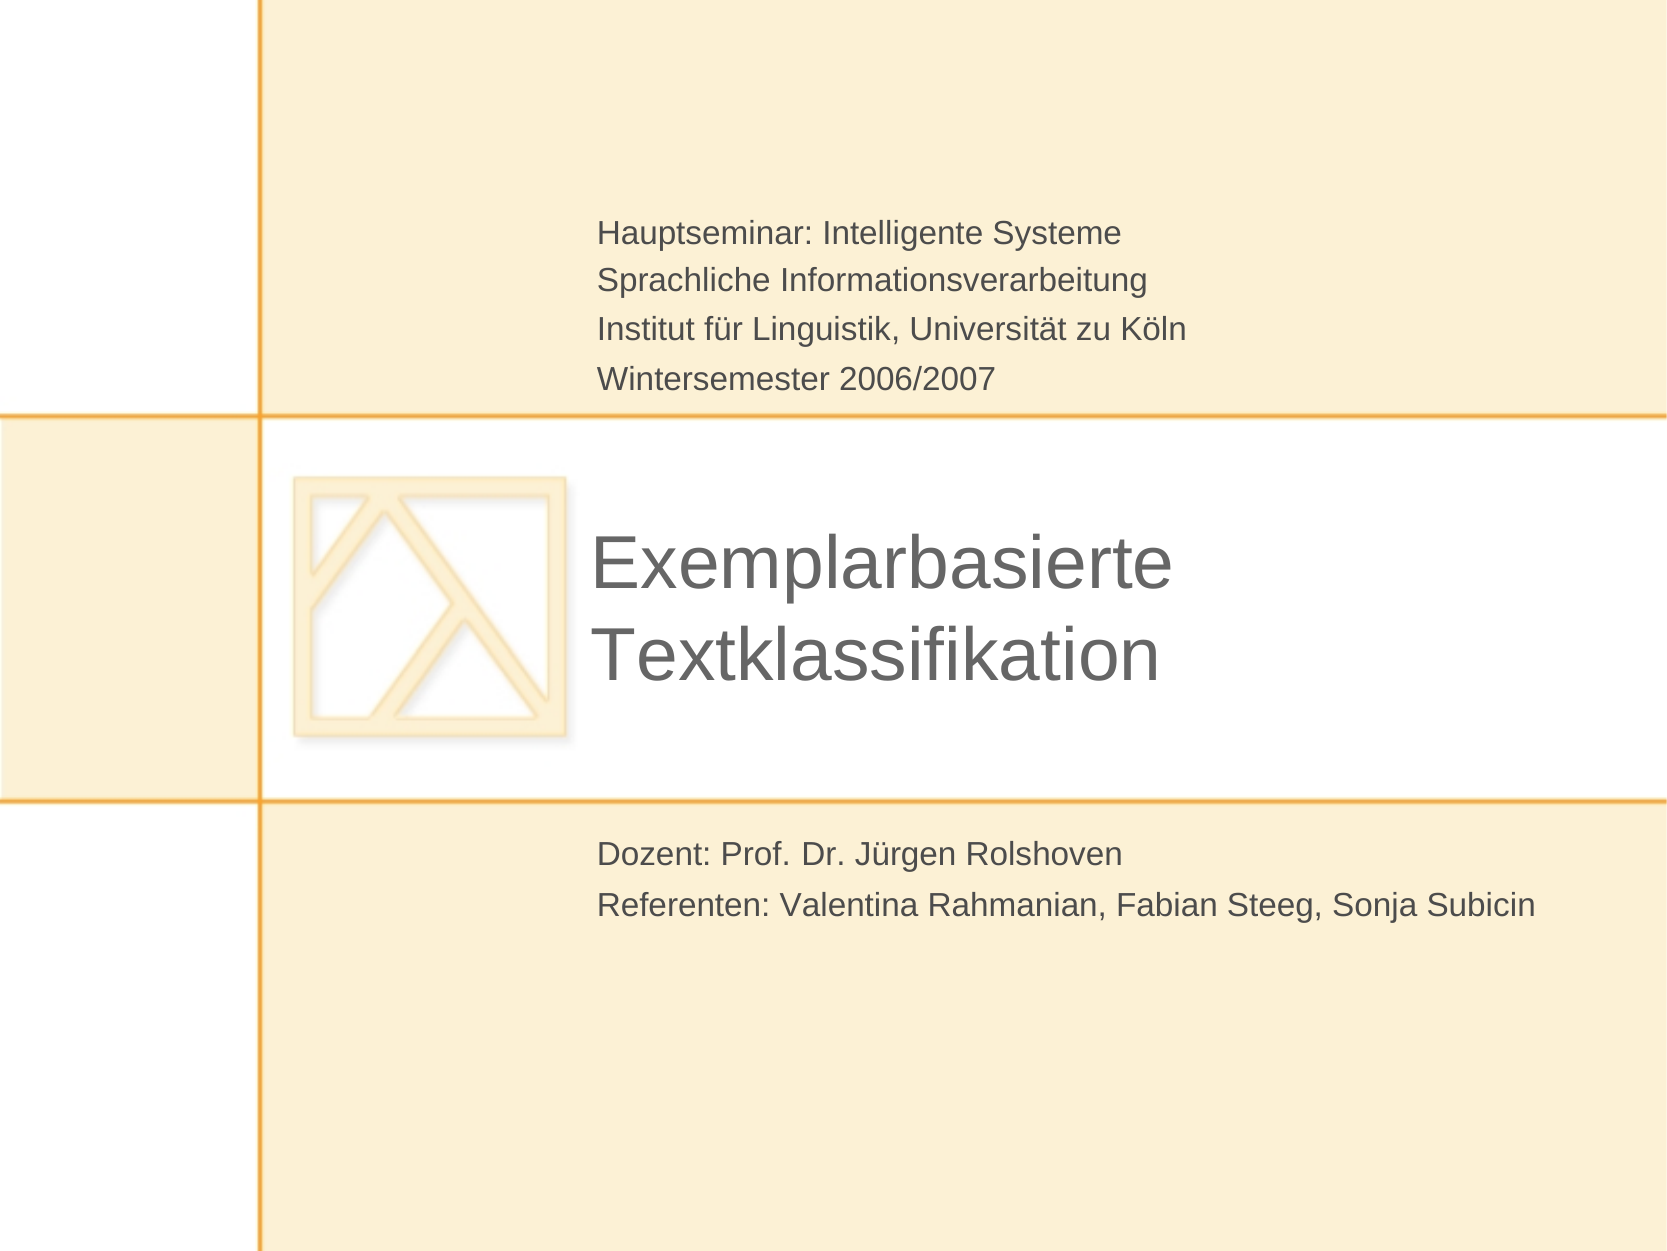

Hauptseminar: Intelligente Systeme
Sprachliche Informationsverarbeitung
Institut für Linguistik, Universität zu Köln
Wintersemester 2006/2007
# Exemplarbasierte Textklassifikation
Dozent: Prof. Dr. Jürgen Rolshoven
Referenten: Valentina Rahmanian, Fabian Steeg, Sonja Subicin